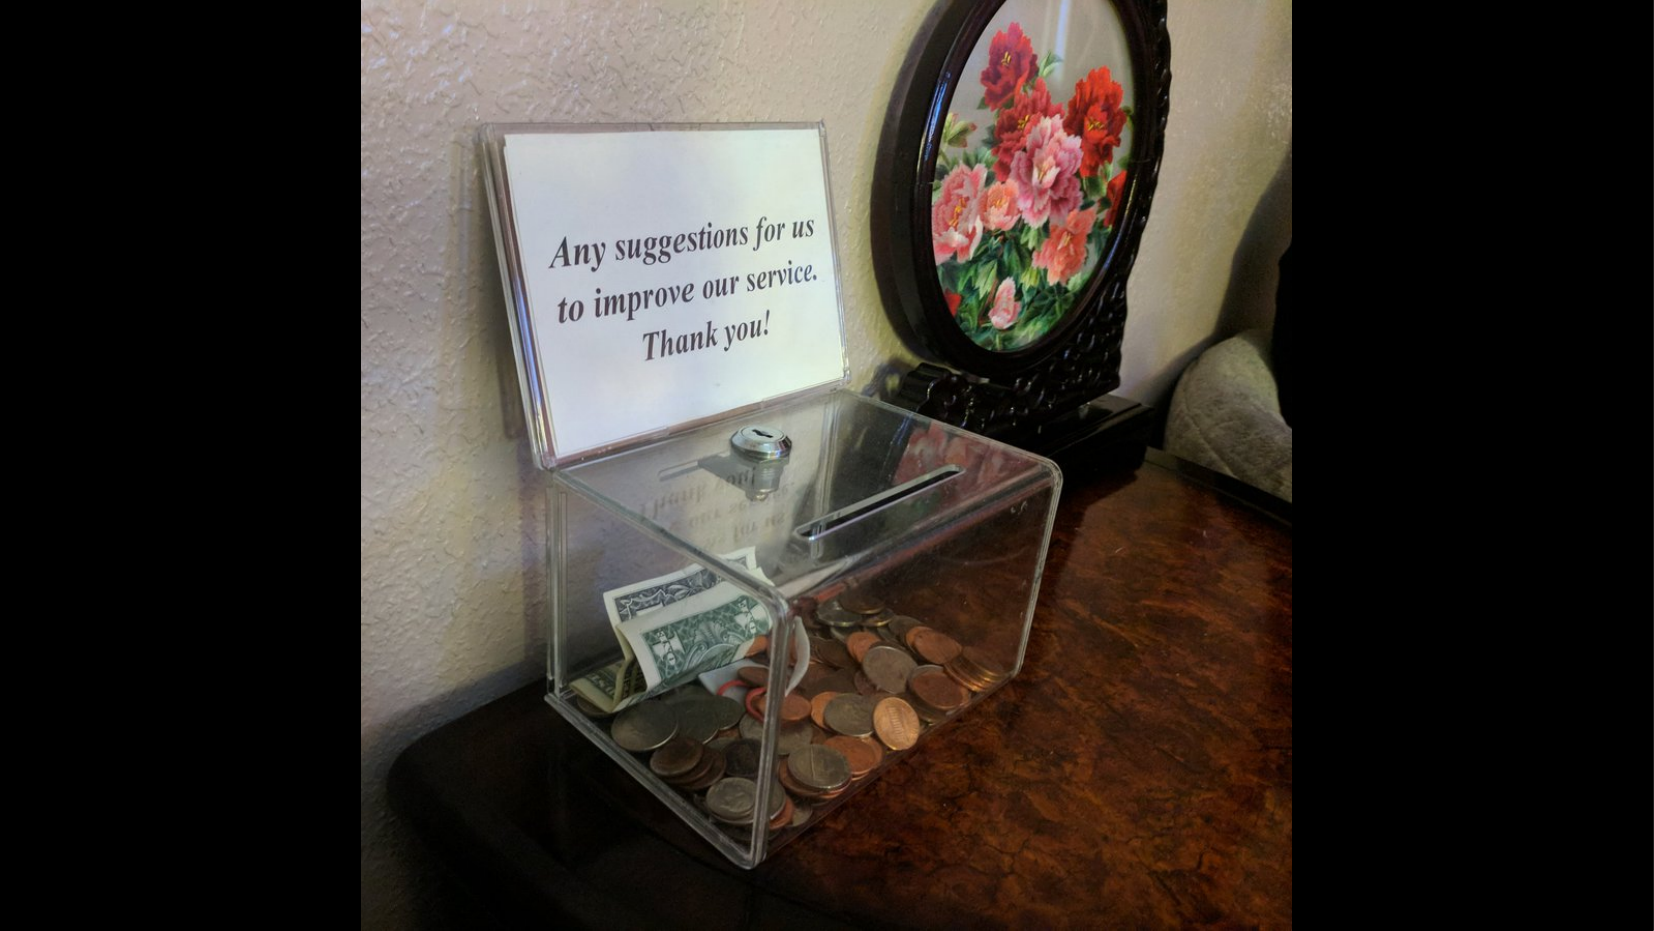

Software Product Management
© 2018 Dirk Riehle - Some Rights Reserved
5
Photo (c) by Jono Bacon, used with permission